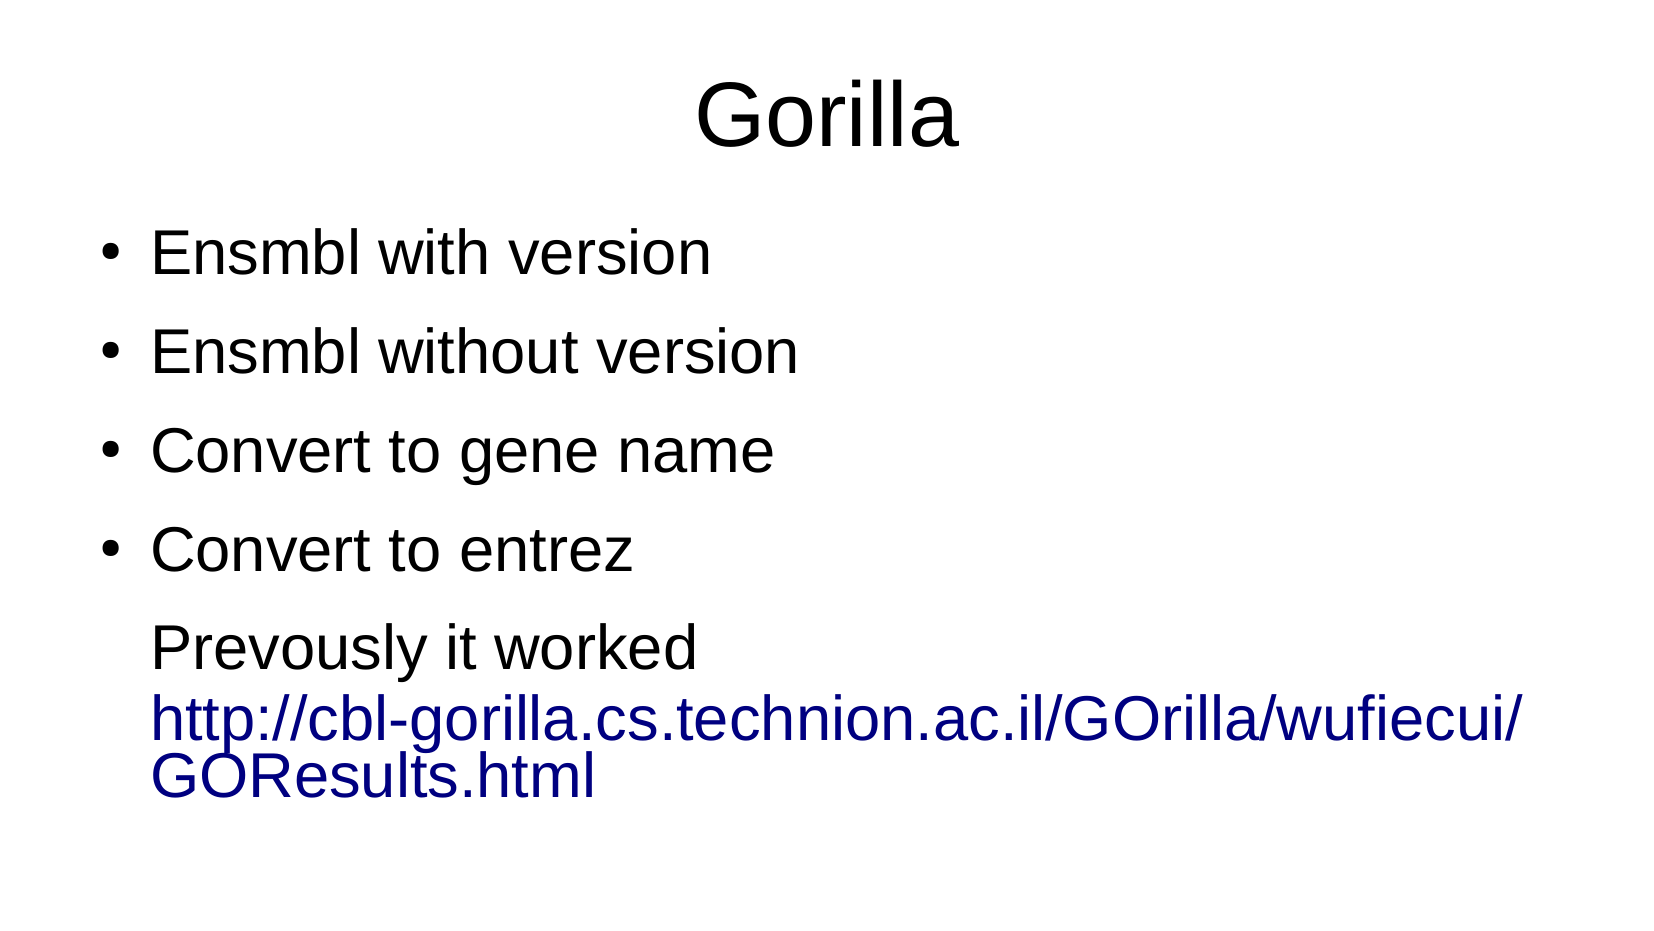

# Gorilla
Ensmbl with version
Ensmbl without version
Convert to gene name
Convert to entrez
Prevously it worked http://cbl-gorilla.cs.technion.ac.il/GOrilla/wufiecui/GOResults.html